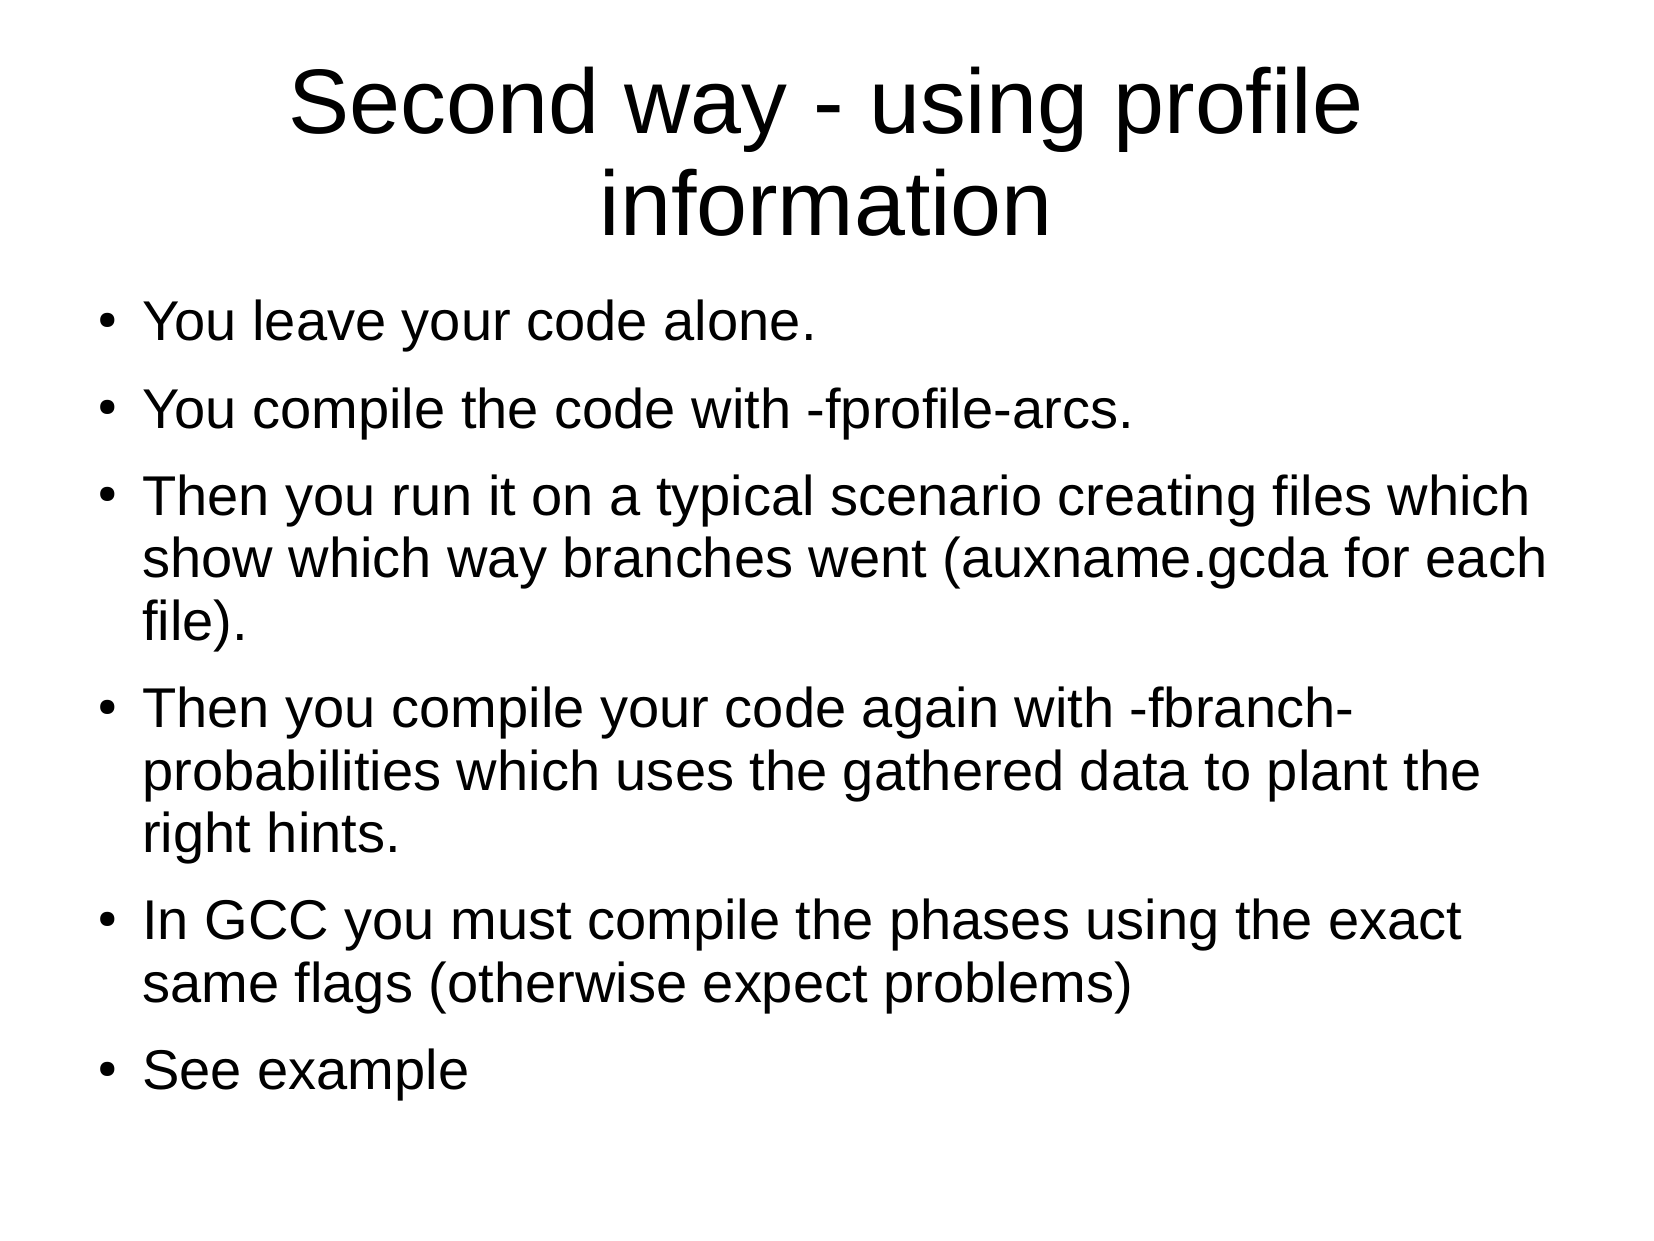

# Second way - using profile information
You leave your code alone.
You compile the code with -fprofile-arcs.
Then you run it on a typical scenario creating files which show which way branches went (auxname.gcda for each file).
Then you compile your code again with -fbranch-probabilities which uses the gathered data to plant the right hints.
In GCC you must compile the phases using the exact same flags (otherwise expect problems)
See example